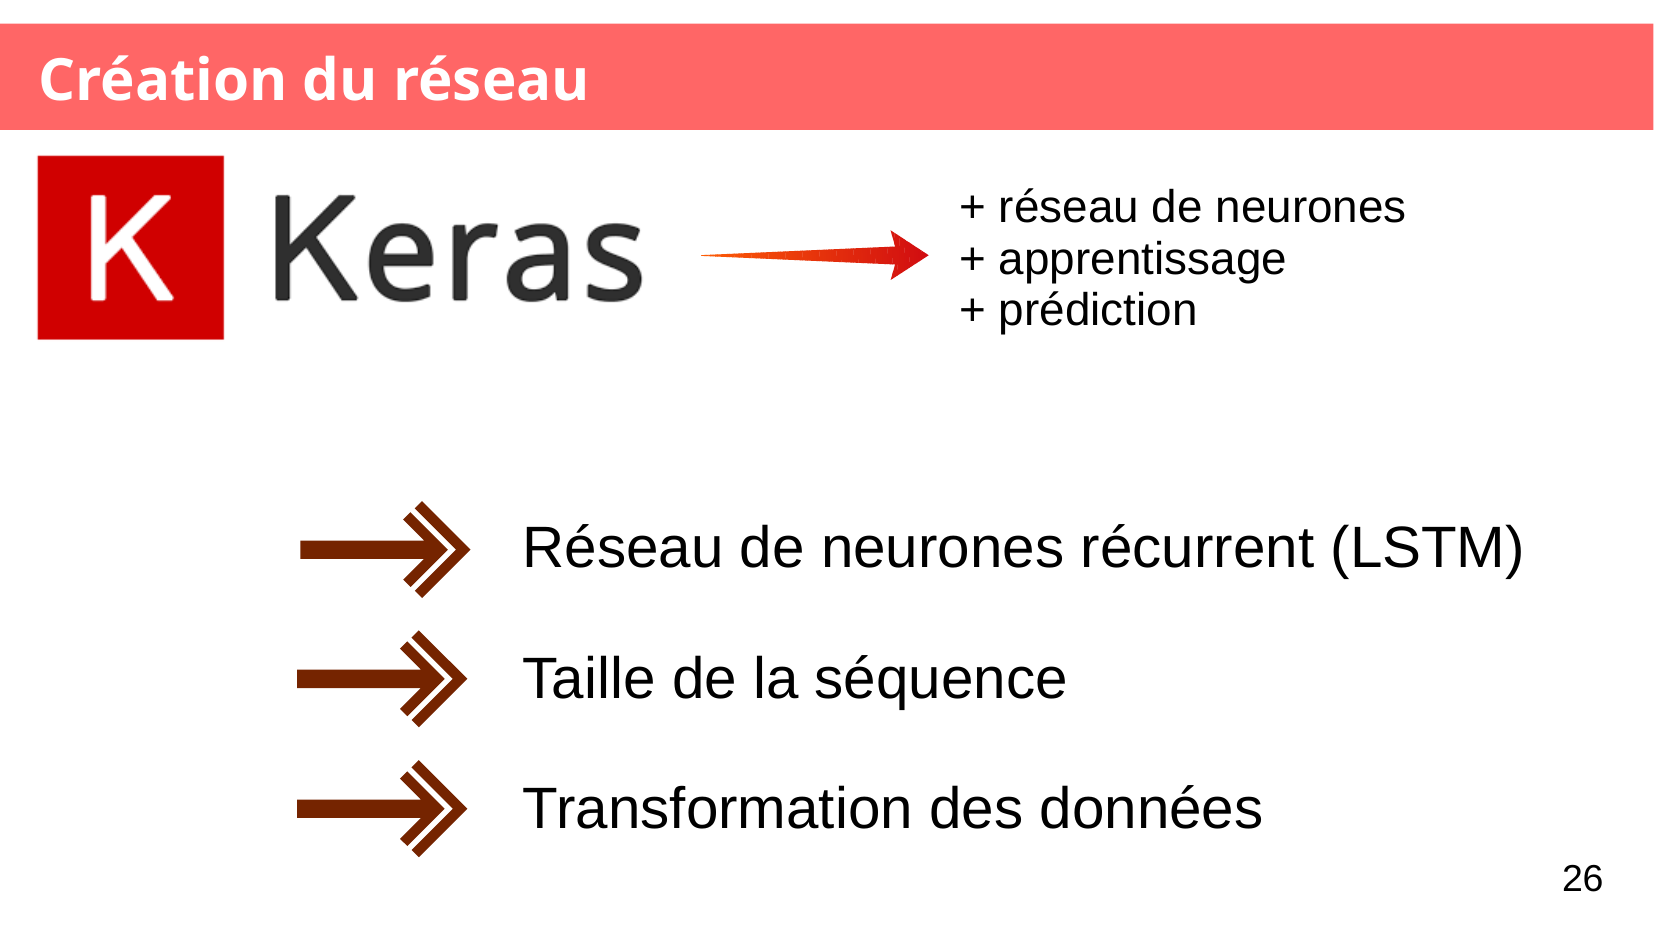

# Création du réseau
+ réseau de neurones
+ apprentissage
+ prédiction
Réseau de neurones récurrent (LSTM)
Taille de la séquence
Transformation des données